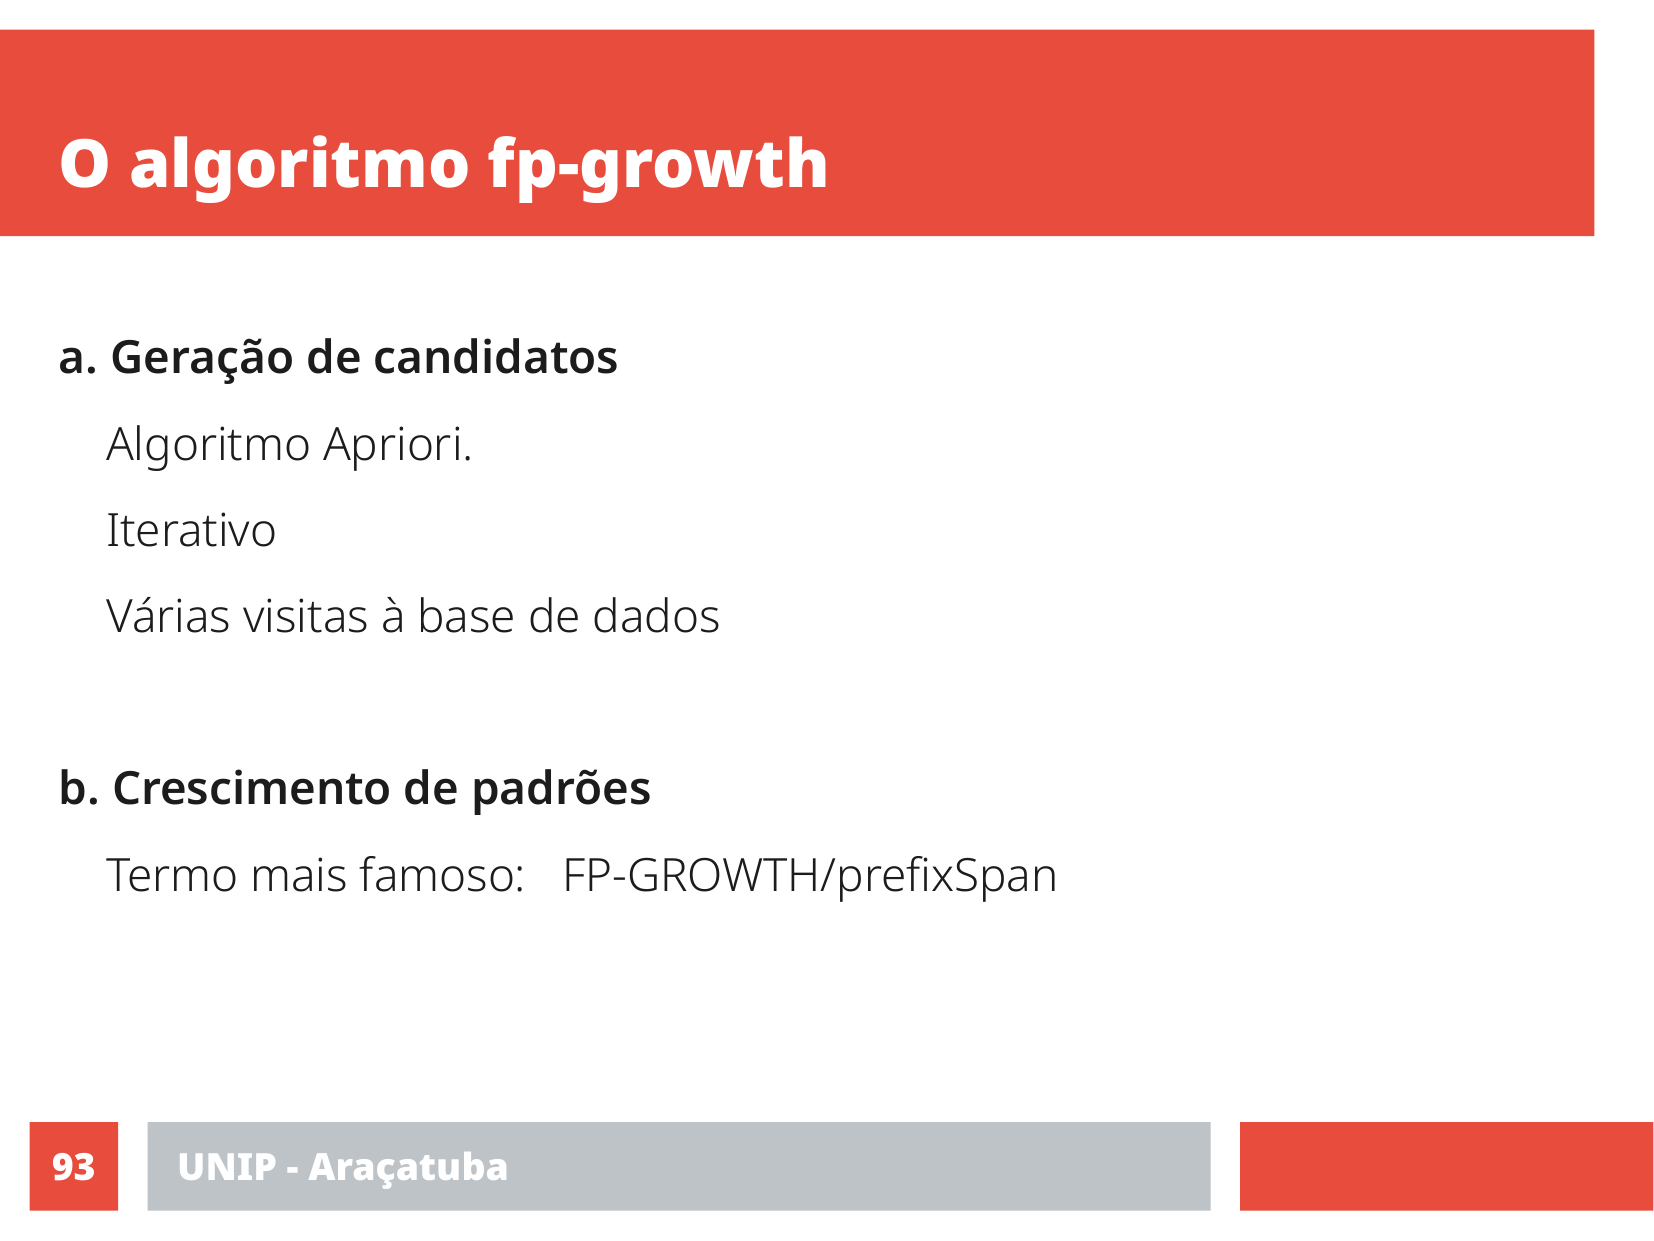

# O algoritmo fp-growth
a. Geração de candidatos
Algoritmo Apriori.
Iterativo
Várias visitas à base de dados
b. Crescimento de padrões
Termo mais famoso: FP-GROWTH/prefixSpan
93
UNIP - Araçatuba